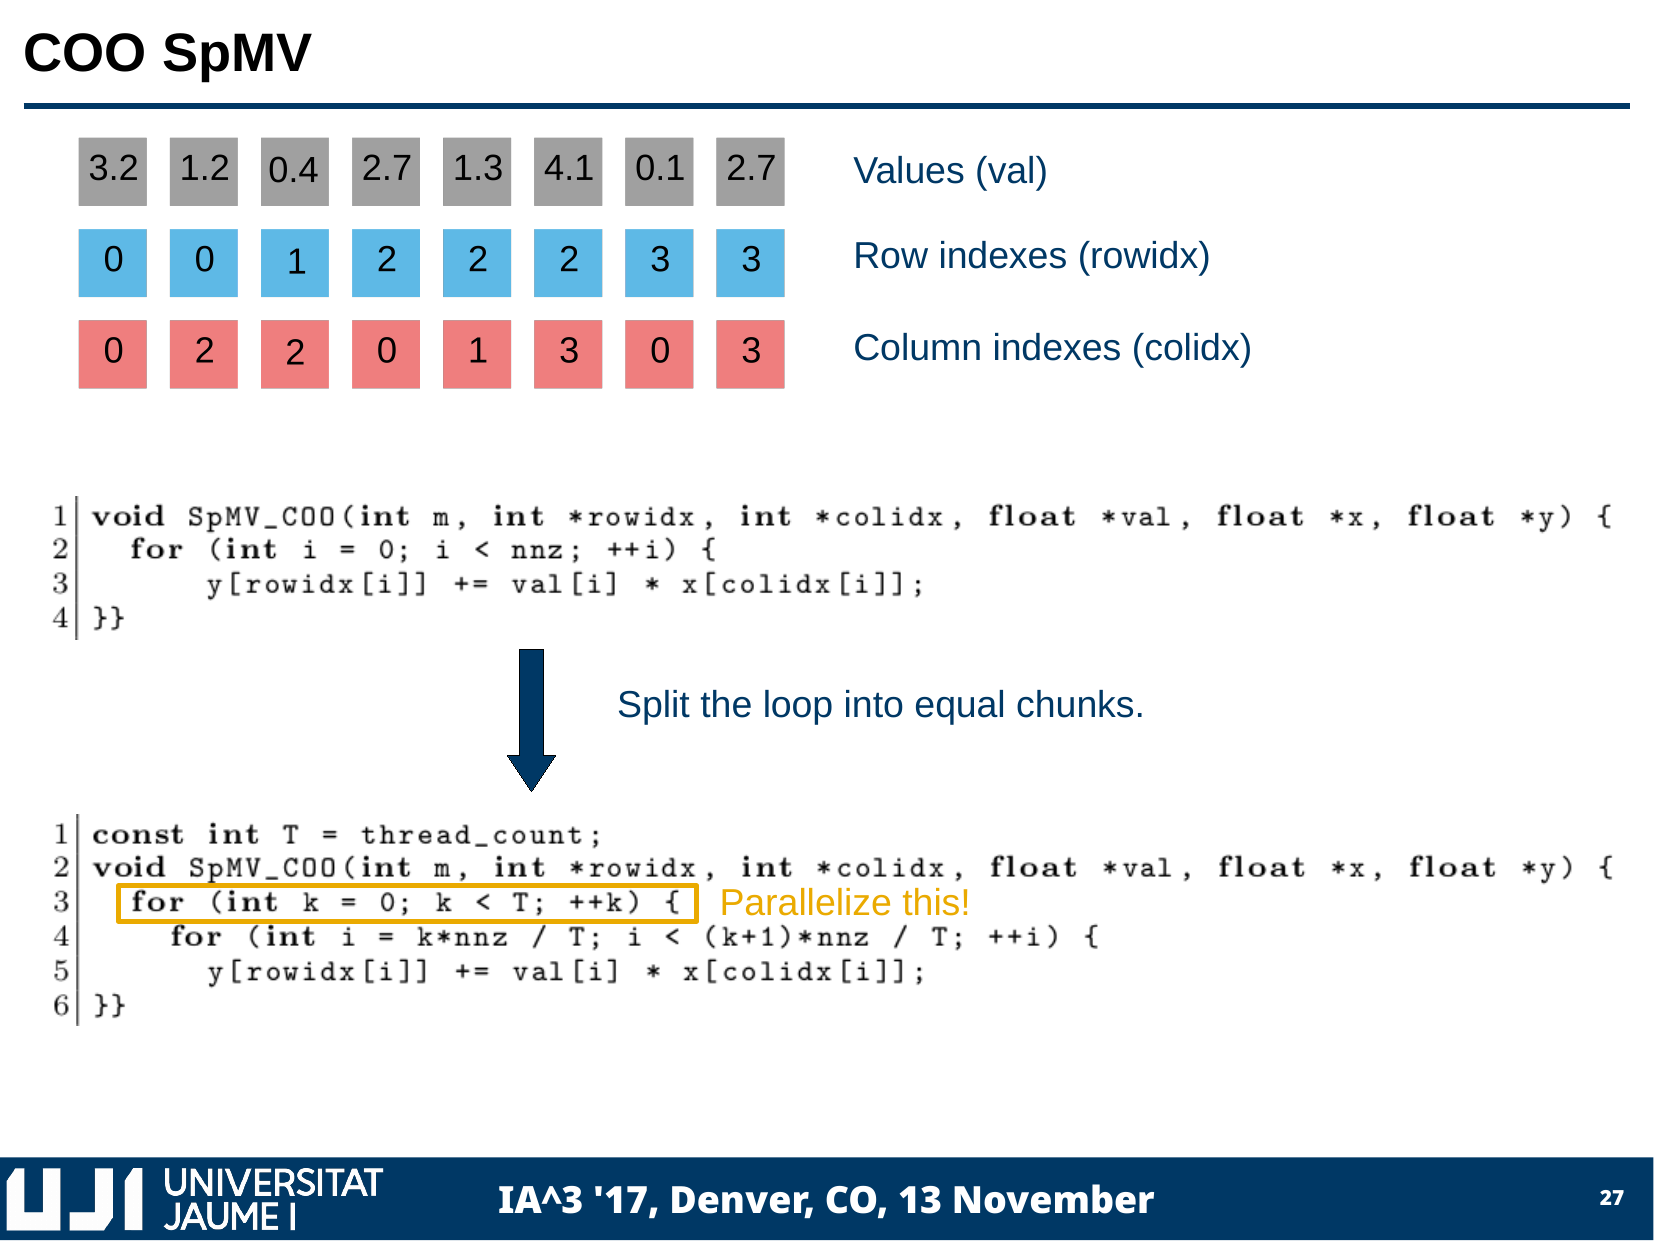

# COO SpMV
Values (val)
Row indexes (rowidx)
Column indexes (colidx)
Split the loop into equal chunks.
Parallelize this!
IA^3 '17, Denver, CO, 13 November
27